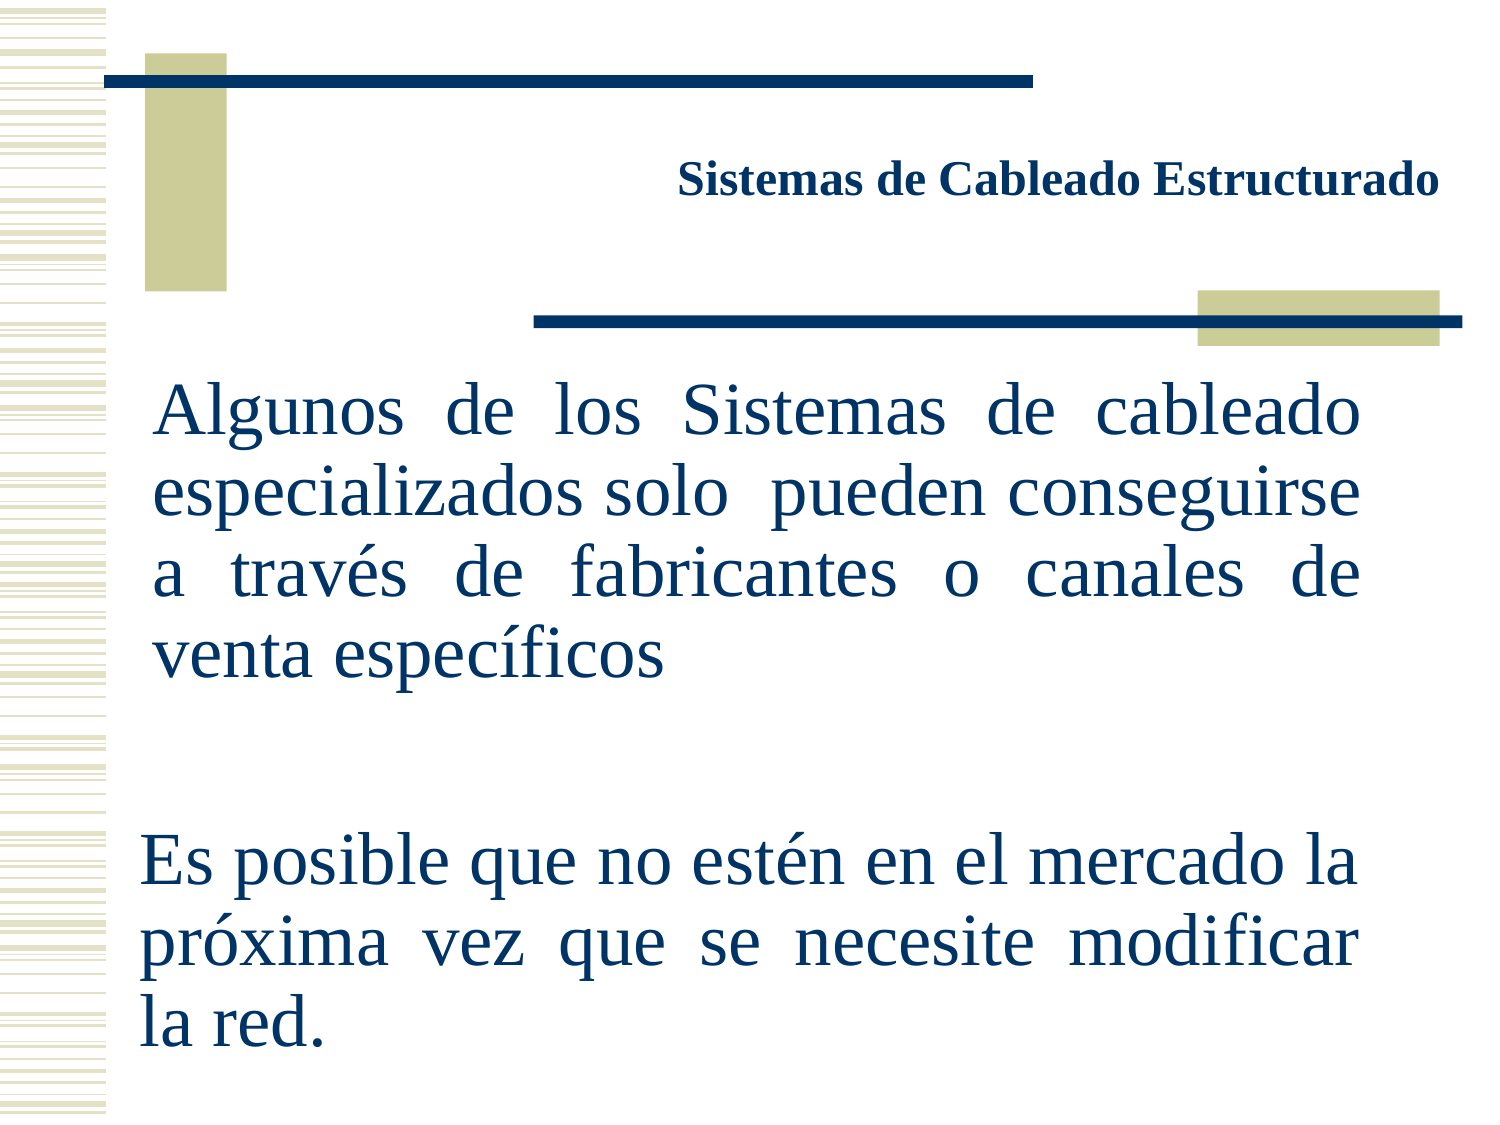

Sistemas de Cableado Estructurado
Algunos de los Sistemas de cableado especializados solo pueden conseguirse a través de fabricantes o canales de venta específicos
Es posible que no estén en el mercado la próxima vez que se necesite modificar la red.